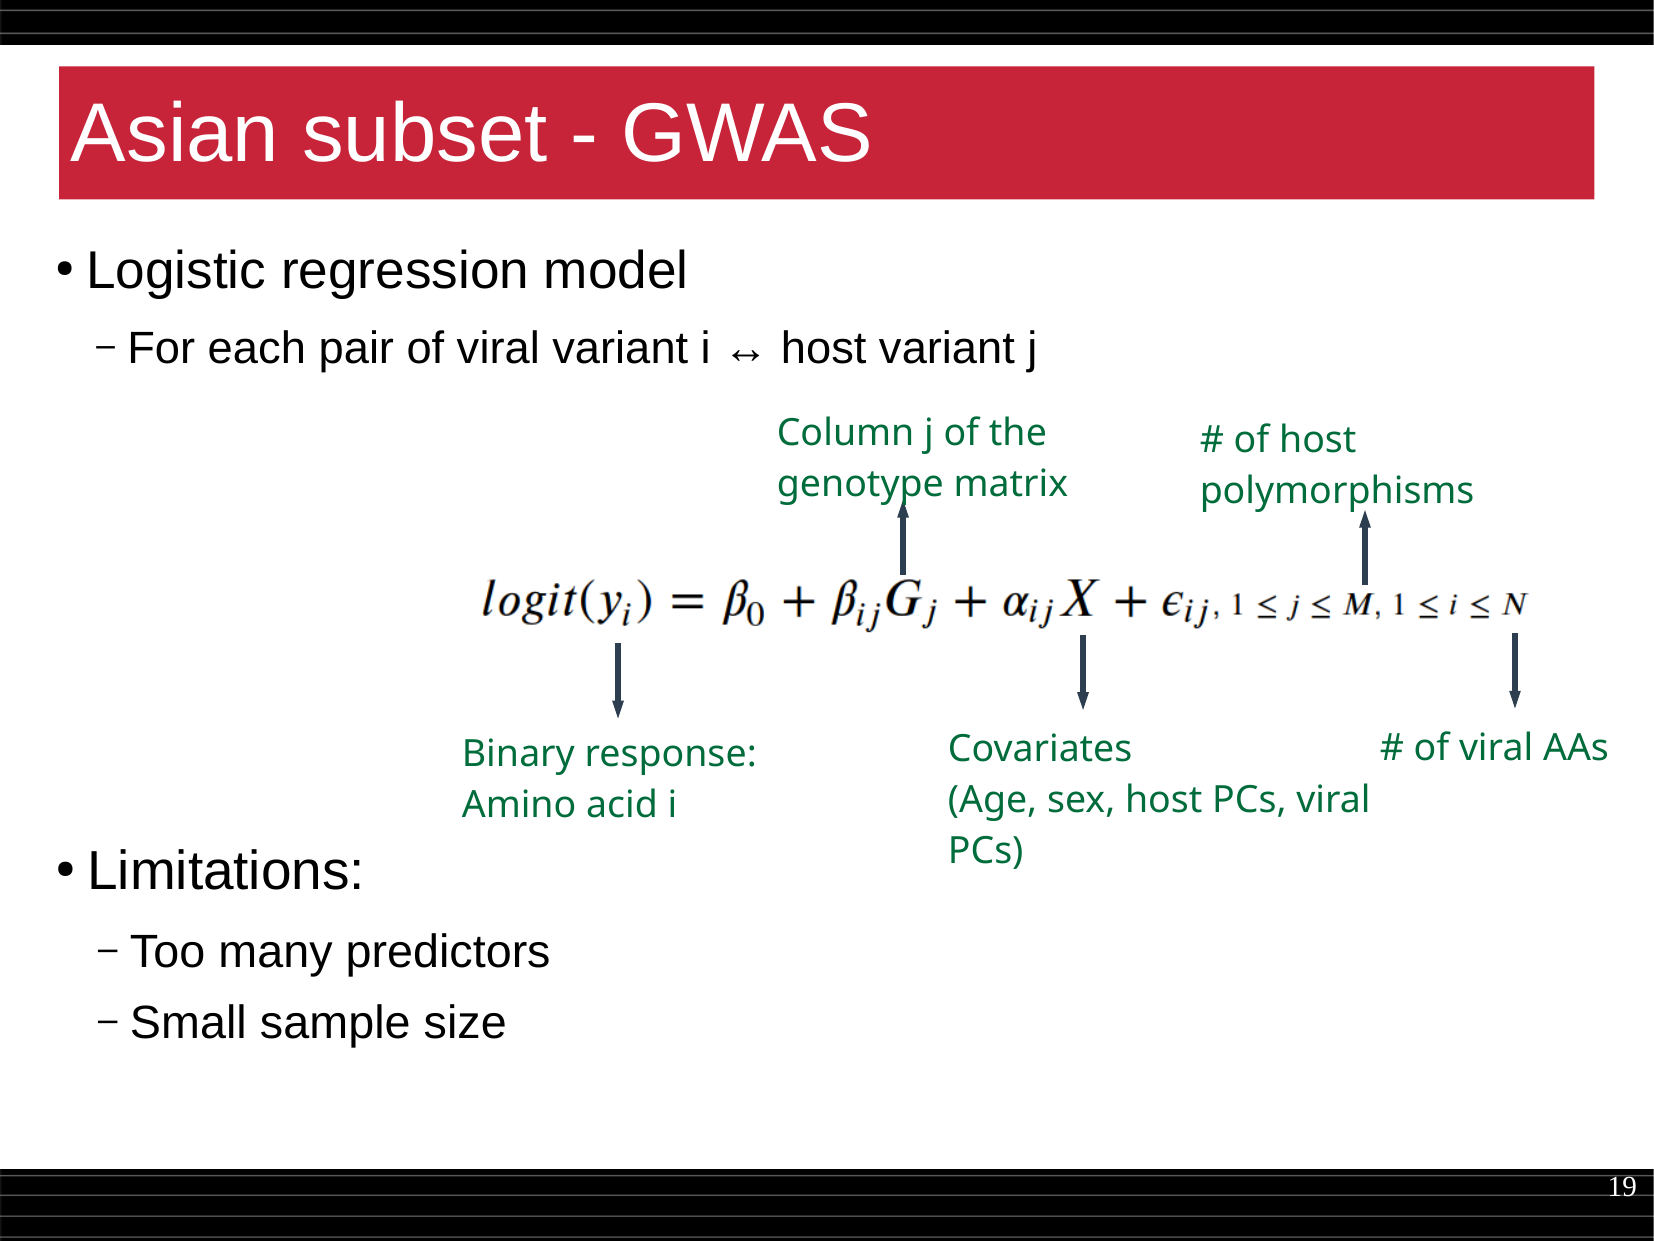

# Asian subset - GWAS
Logistic regression model
For each pair of viral variant i ↔ host variant j
Column j of the
genotype matrix
# of host polymorphisms
# of viral AAs
Covariates
(Age, sex, host PCs, viral PCs)
Binary response:
Amino acid i
Limitations:
Too many predictors
Small sample size
19